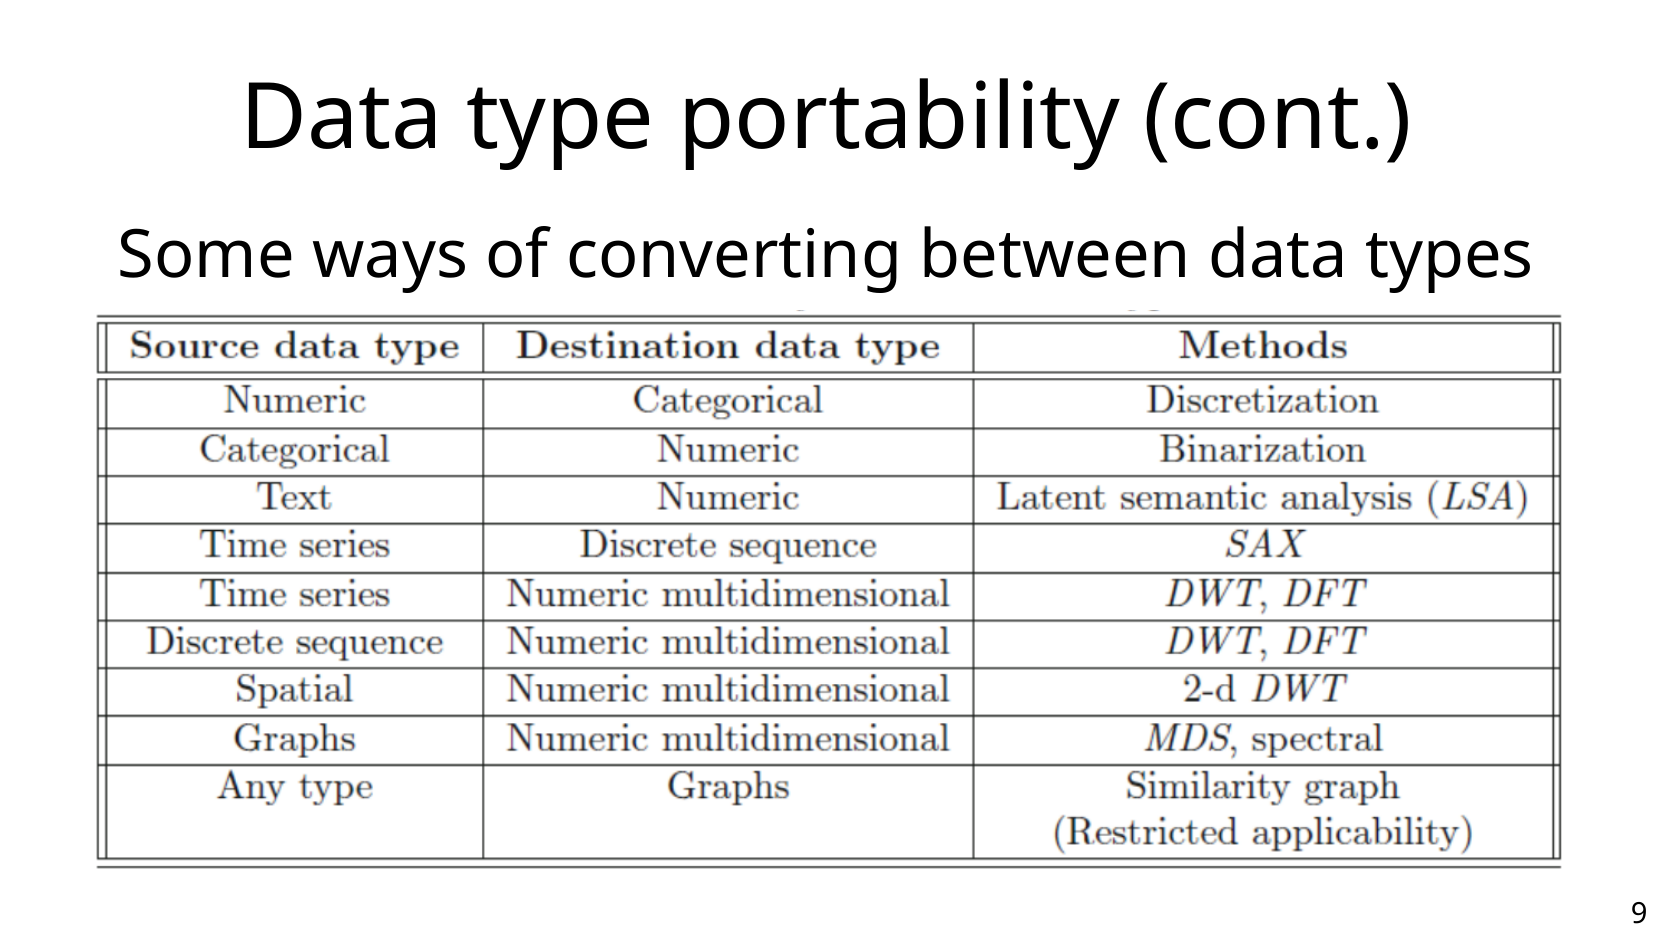

# Data type portability (cont.)
Some ways of converting between data types
9